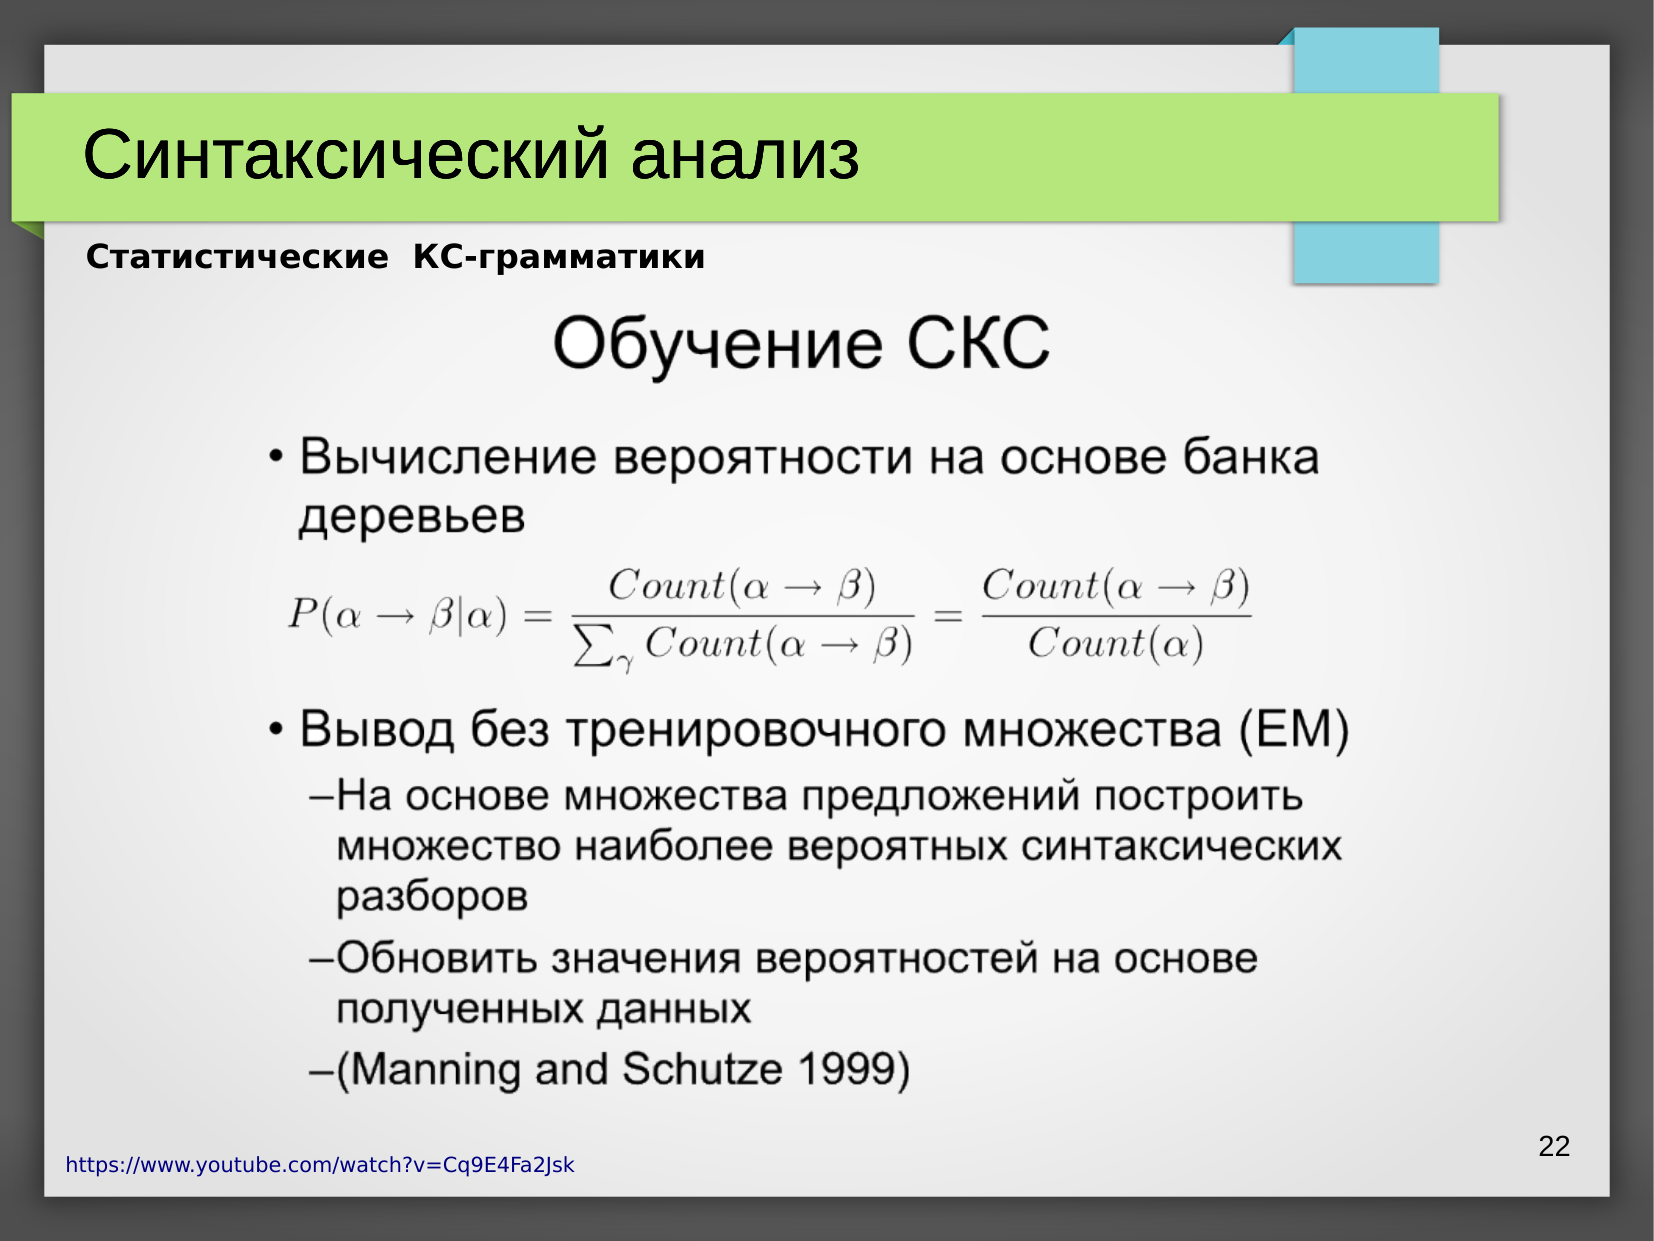

# Синтаксический анализ
Синтаксический анализ
Синтаксический анализ
Статистические КС-грамматики
22
https://www.youtube.com/watch?v=Cq9E4Fa2Jsk